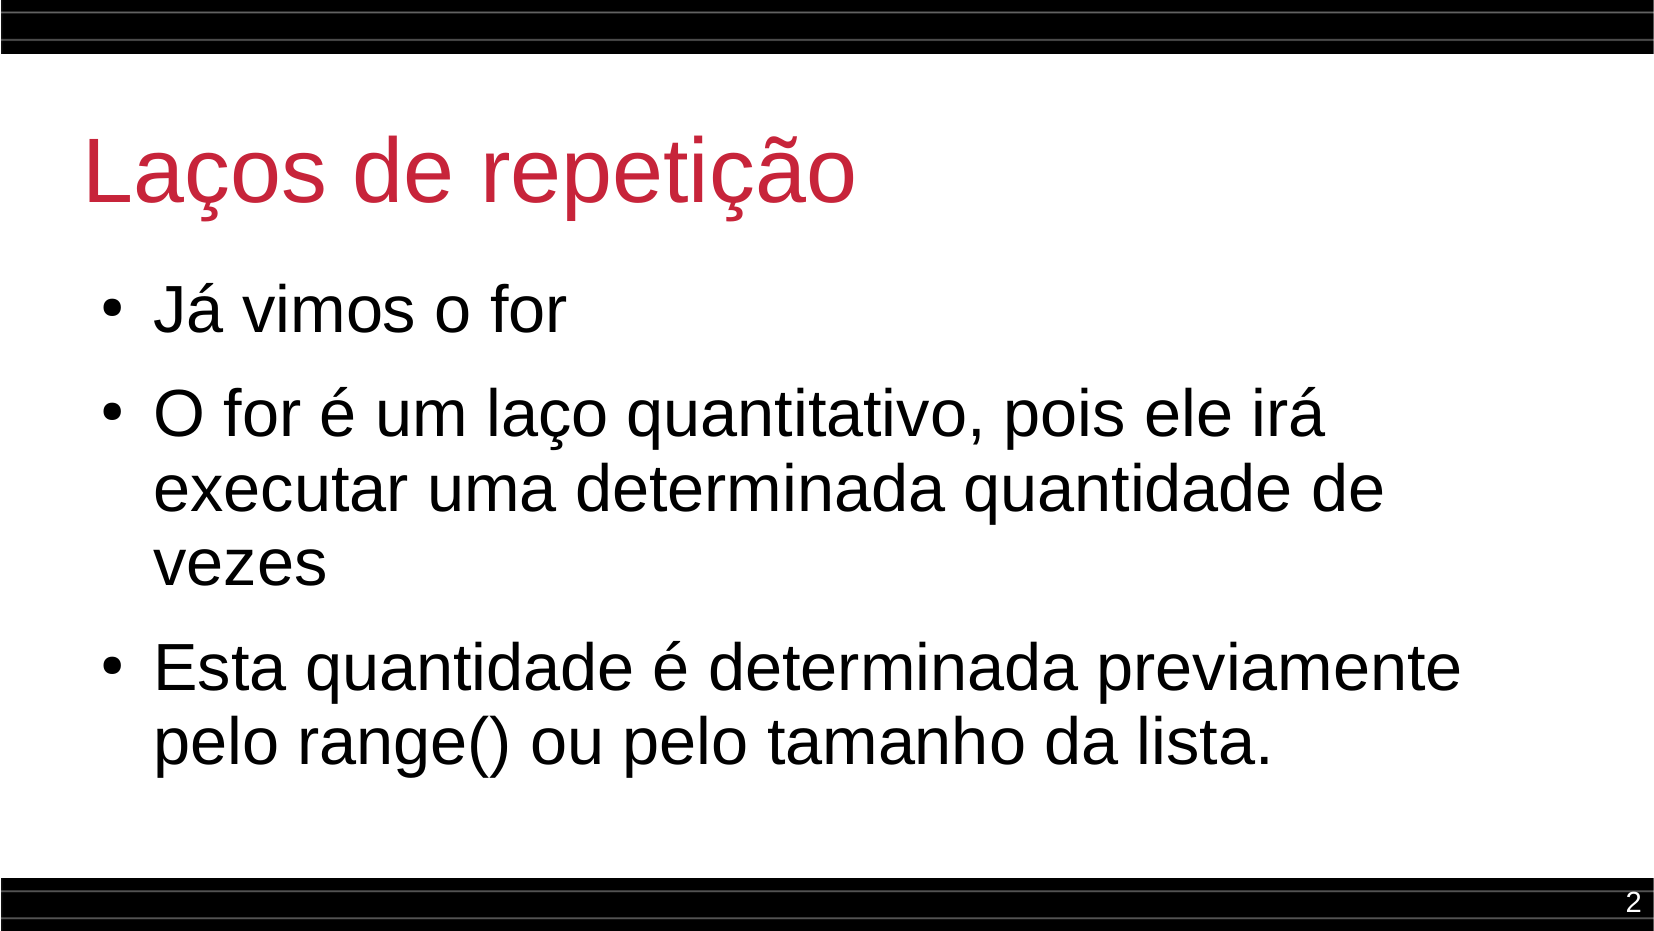

# Laços de repetição
Já vimos o for
O for é um laço quantitativo, pois ele irá executar uma determinada quantidade de vezes
Esta quantidade é determinada previamente pelo range() ou pelo tamanho da lista.